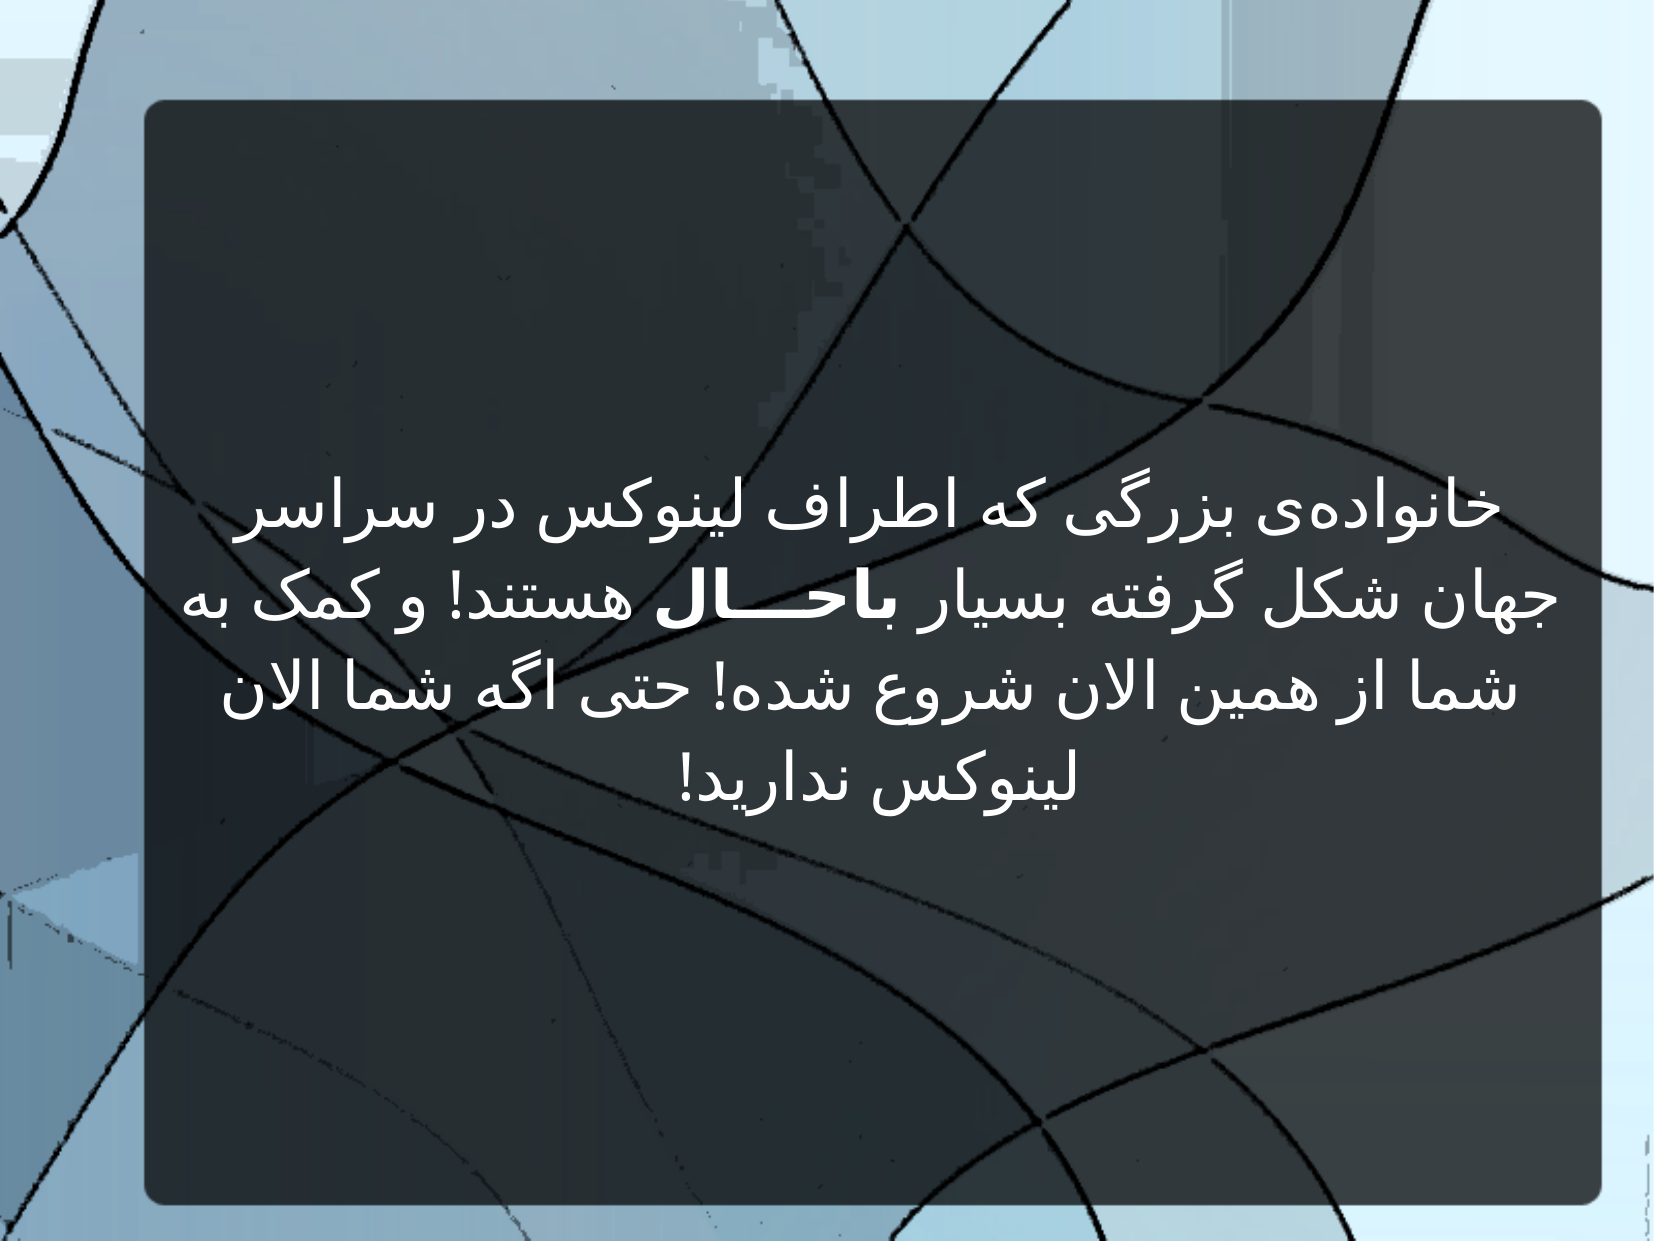

# خانواده‌ی بزرگی که اطراف لینوکس در سراسر جهان شکل گرفته بسیار باحـــال هستند! و کمک به شما از همین الان شروع شده! حتی اگه شما الان لینوکس ندارید!